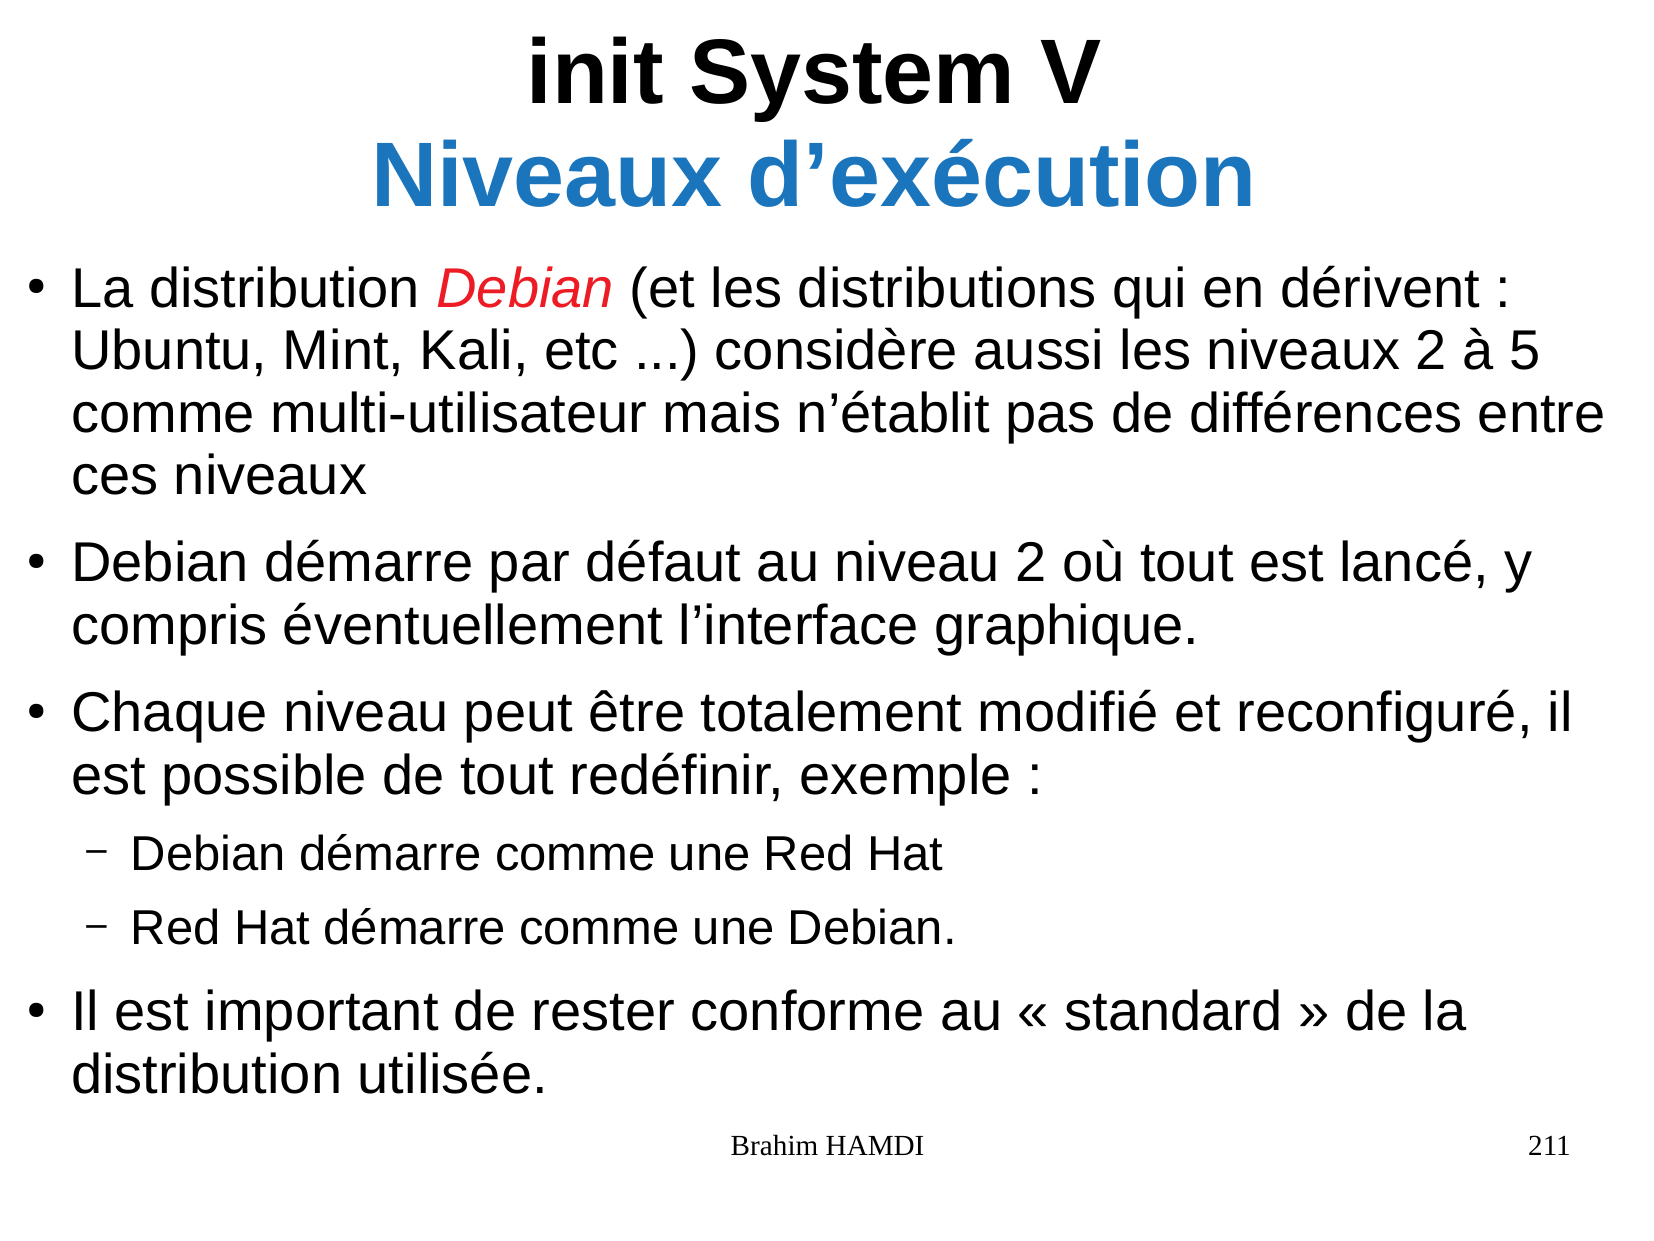

# init System V Niveaux d’exécution
La distribution Debian (et les distributions qui en dérivent : Ubuntu, Mint, Kali, etc ...) considère aussi les niveaux 2 à 5 comme multi-utilisateur mais n’établit pas de différences entre ces niveaux
Debian démarre par défaut au niveau 2 où tout est lancé, y compris éventuellement l’interface graphique.
Chaque niveau peut être totalement modifié et reconfiguré, il est possible de tout redéfinir, exemple :
Debian démarre comme une Red Hat
Red Hat démarre comme une Debian.
Il est important de rester conforme au « standard » de la distribution utilisée.
Brahim HAMDI
211